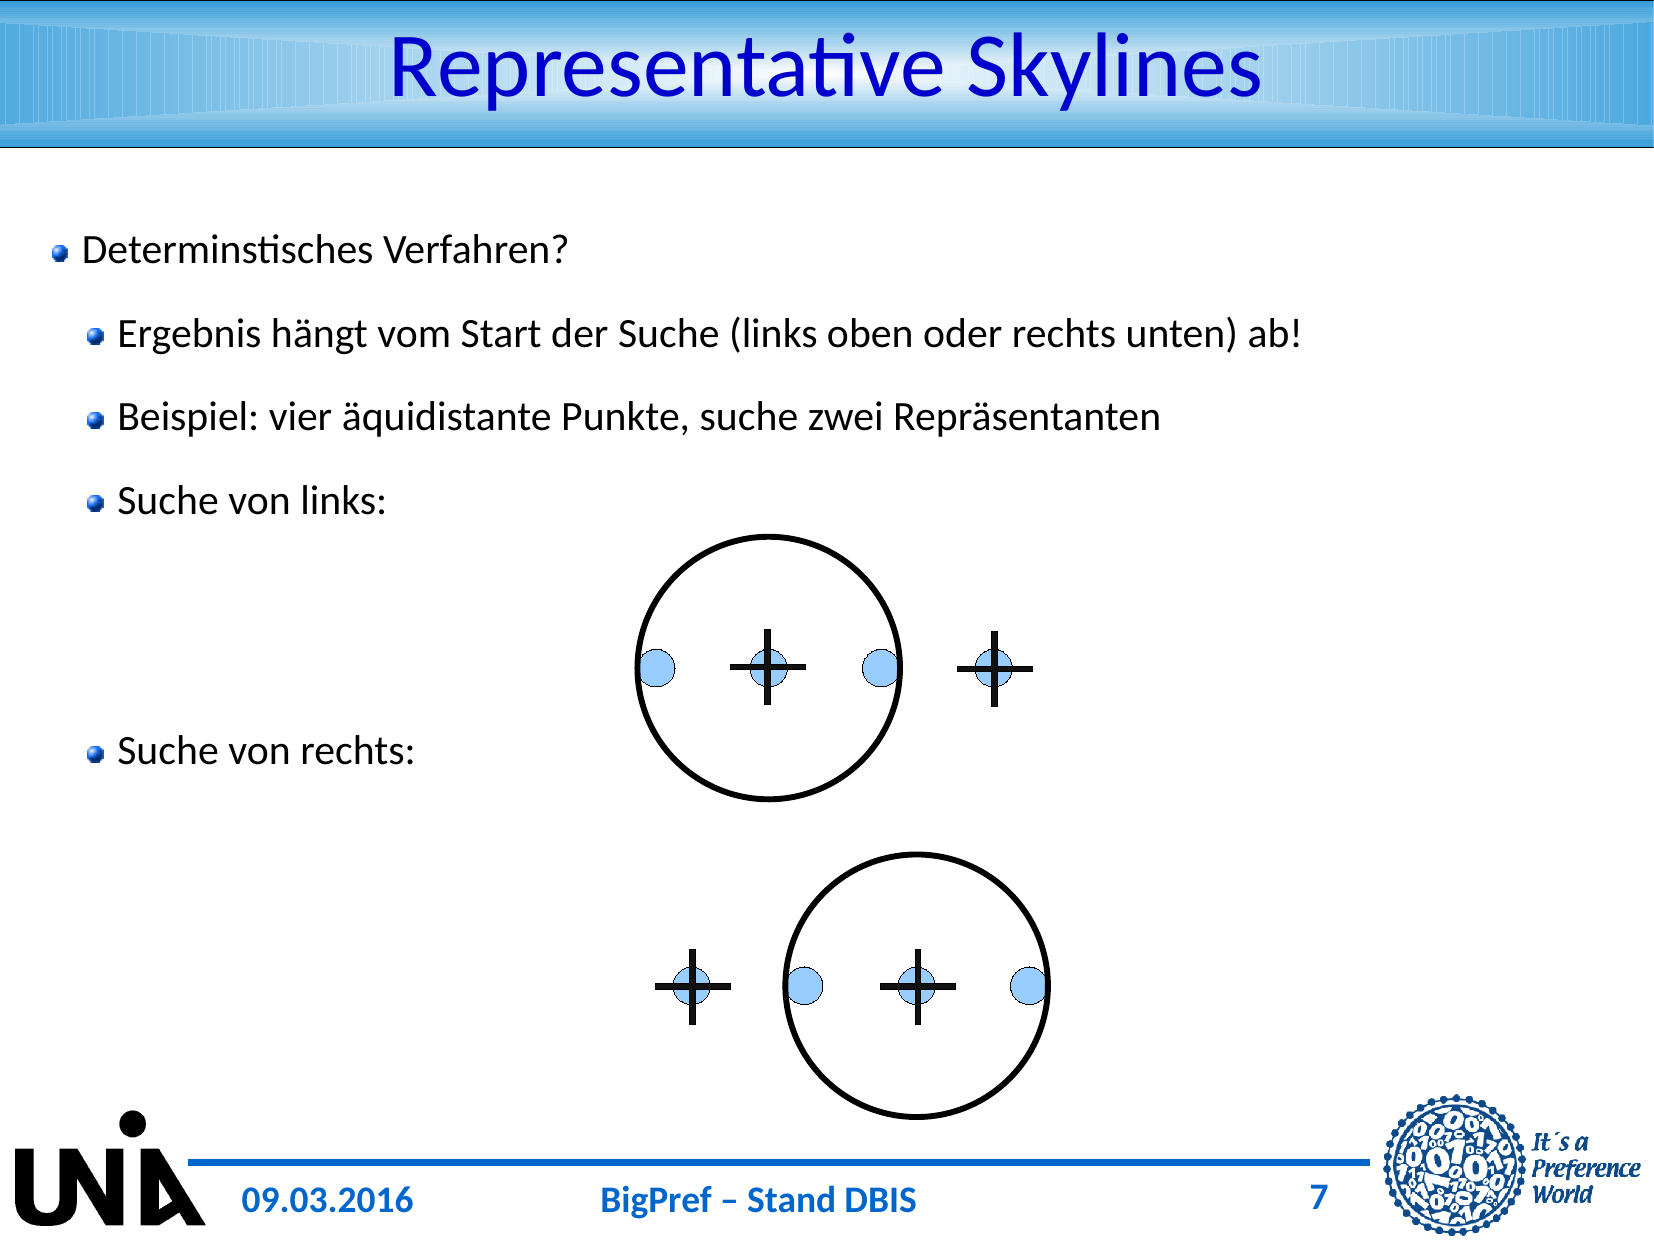

# Representative Skylines
Determinstisches Verfahren?
Ergebnis hängt vom Start der Suche (links oben oder rechts unten) ab!
Beispiel: vier äquidistante Punkte, suche zwei Repräsentanten
Suche von links:
Suche von rechts: